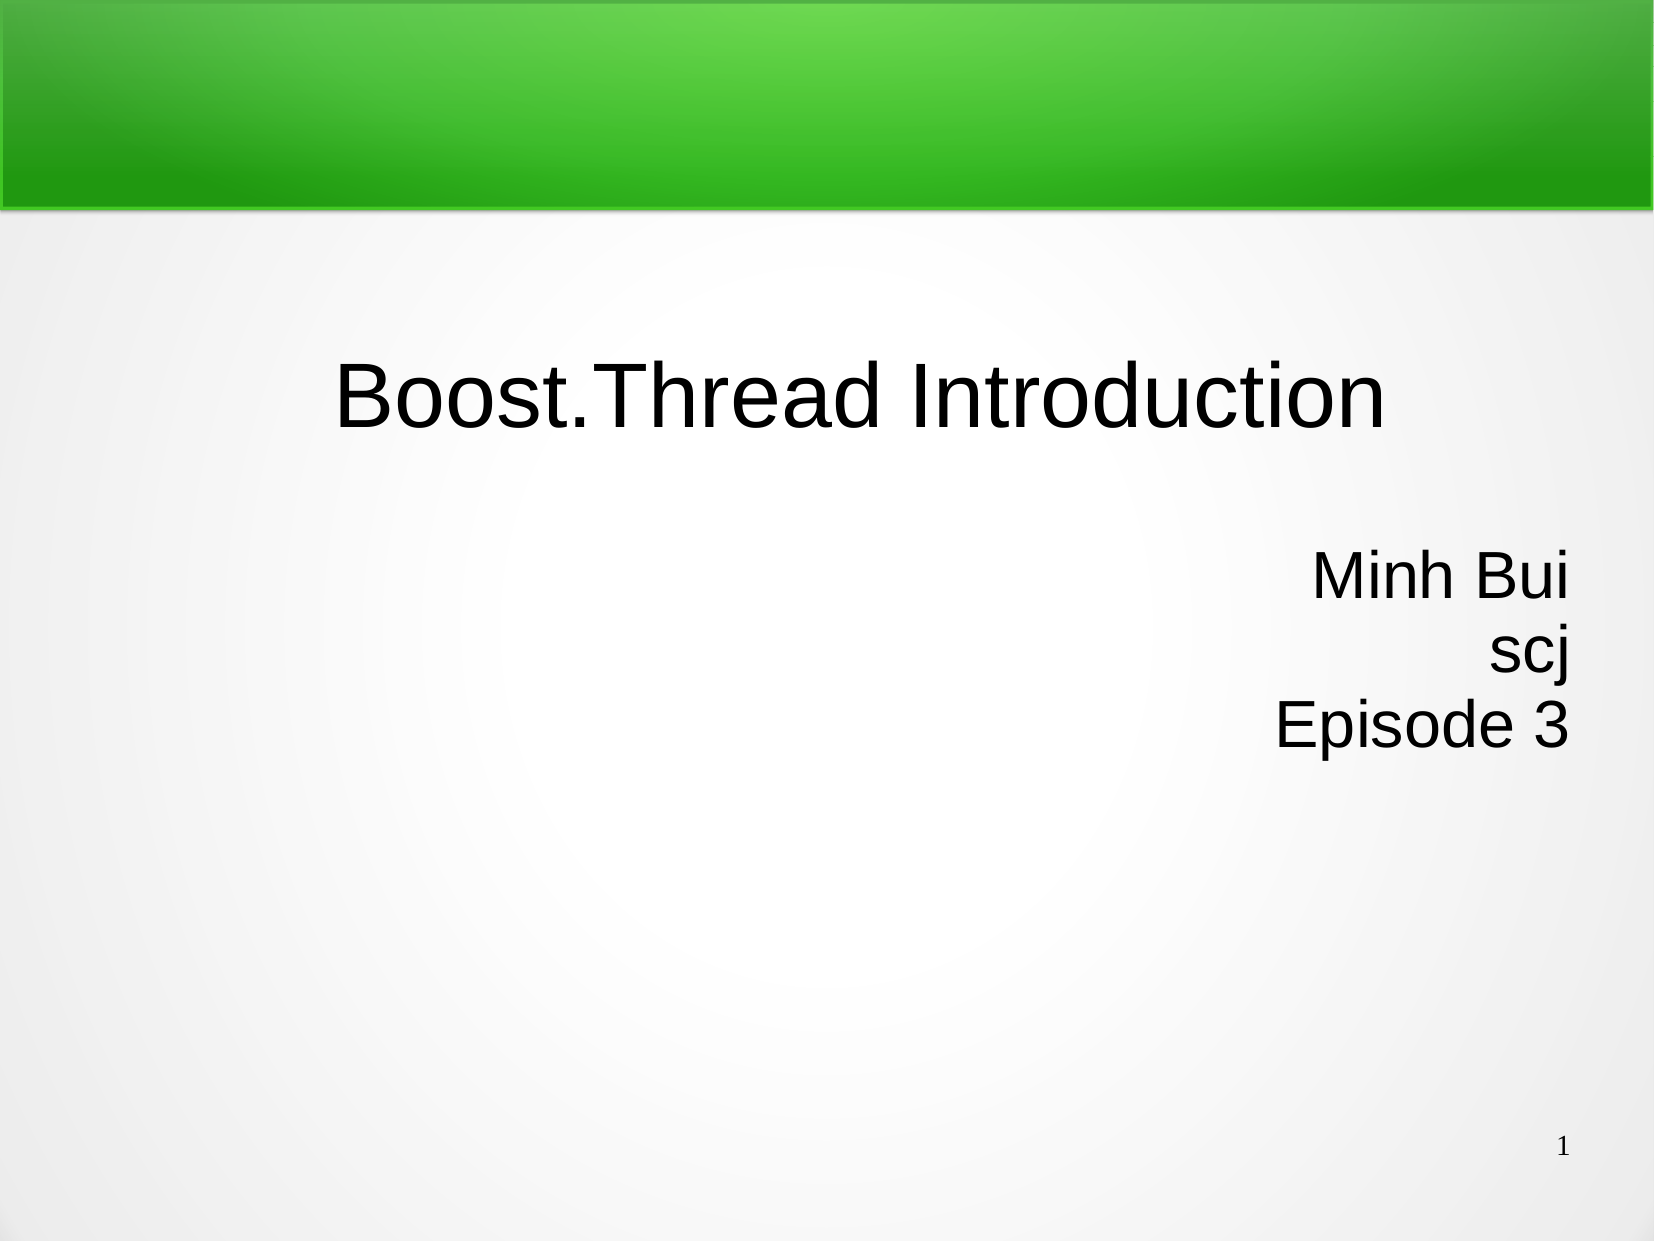

# Boost.Thread Introduction
													Minh Bui
scj
Episode 3
1